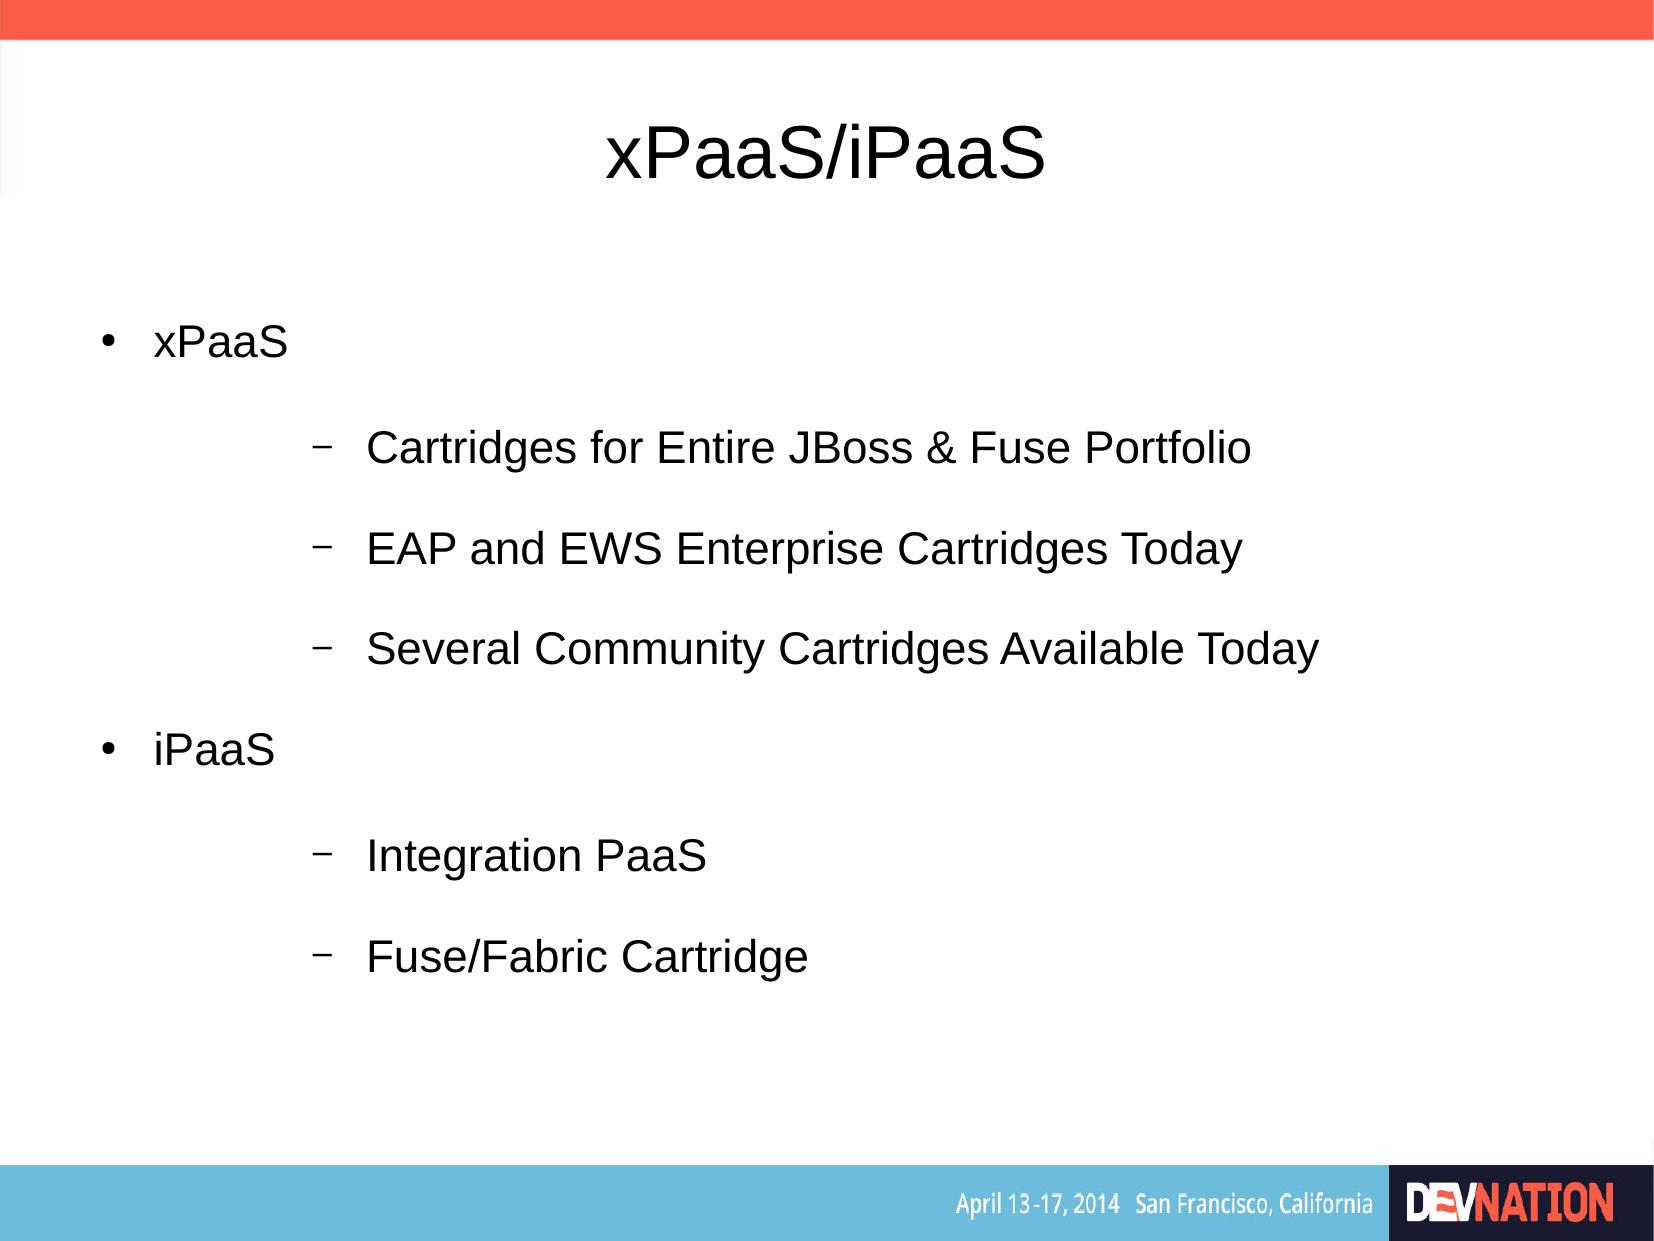

# xPaaS/iPaaS
xPaaS
Cartridges for Entire JBoss & Fuse Portfolio
EAP and EWS Enterprise Cartridges Today
Several Community Cartridges Available Today
iPaaS
Integration PaaS
Fuse/Fabric Cartridge